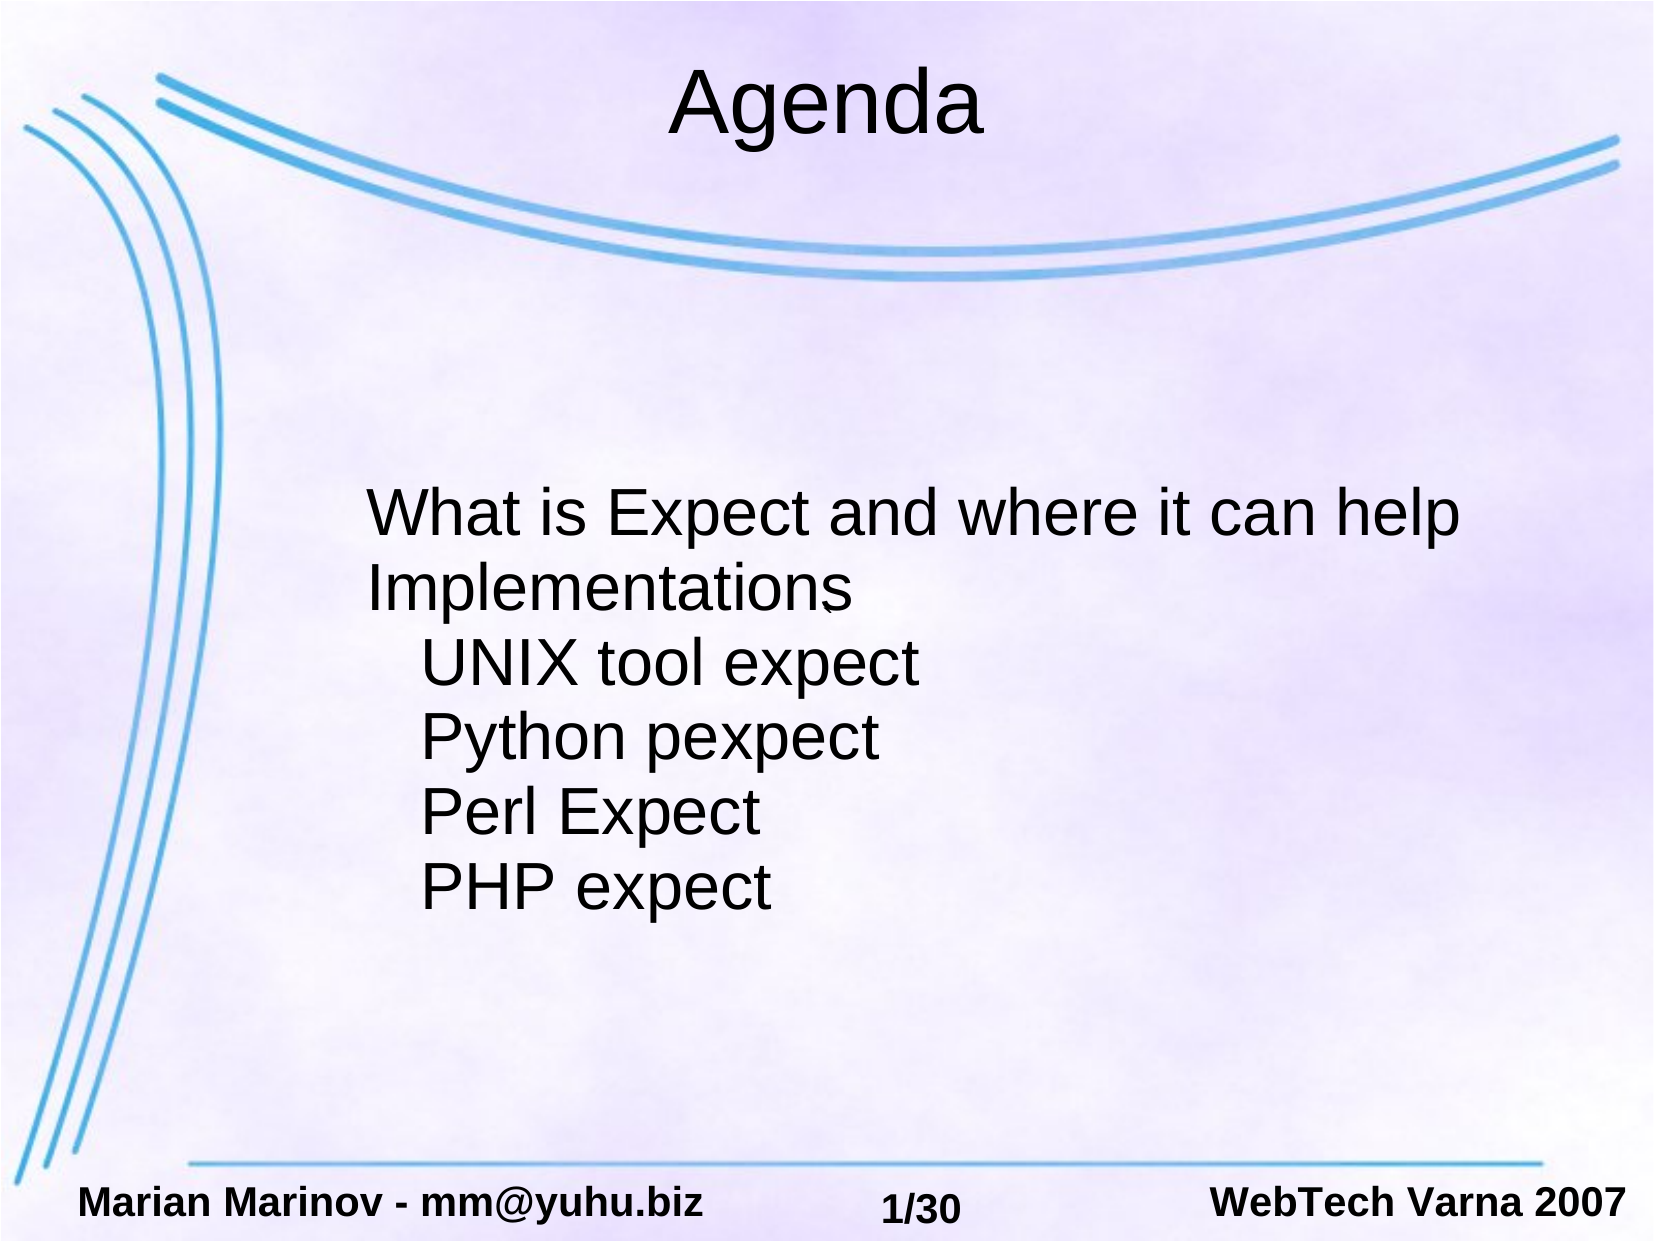

`
# Agenda
What is Expect and where it can help
Implementations
UNIX tool expect
Python pexpect
Perl Expect
PHP expect
2
Marian Marinov - mm@yuhu.biz
WebTech Varna 2007
1/30